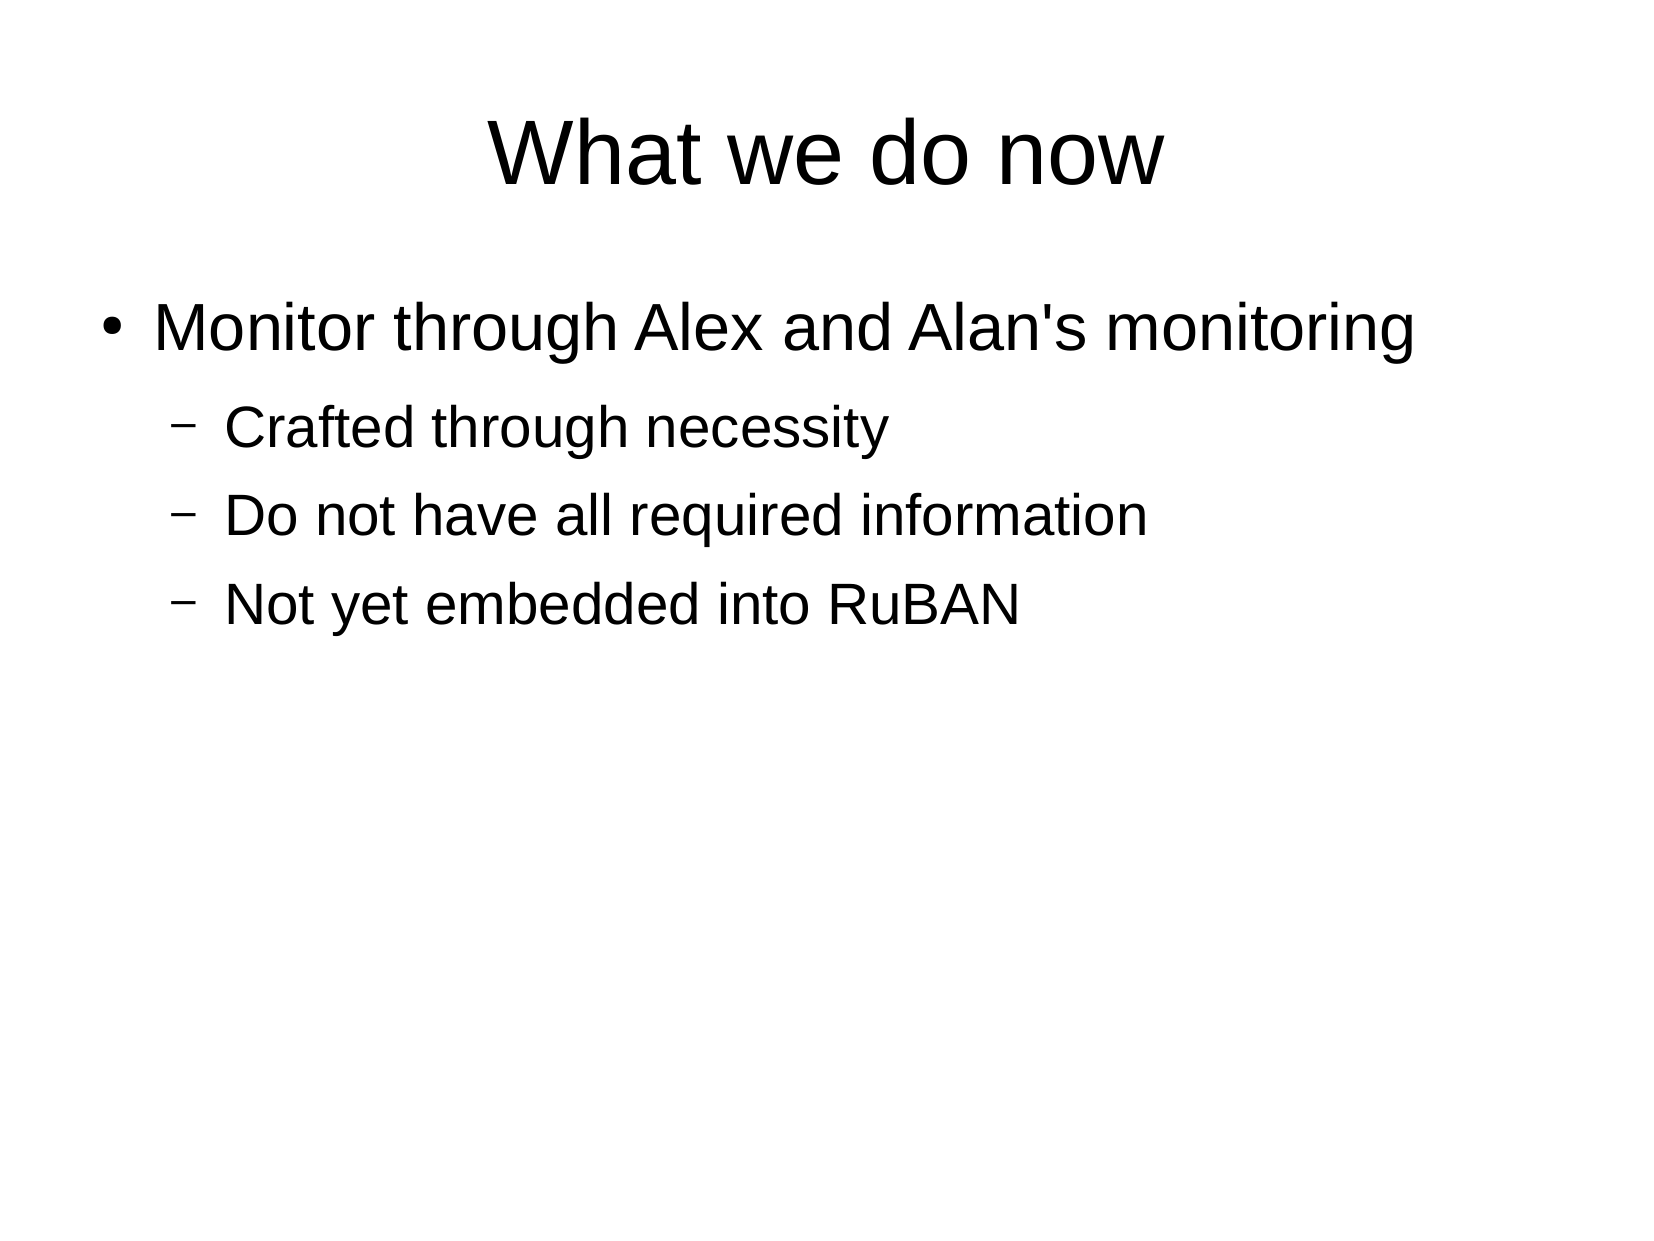

# What we do now
Monitor through Alex and Alan's monitoring
Crafted through necessity
Do not have all required information
Not yet embedded into RuBAN